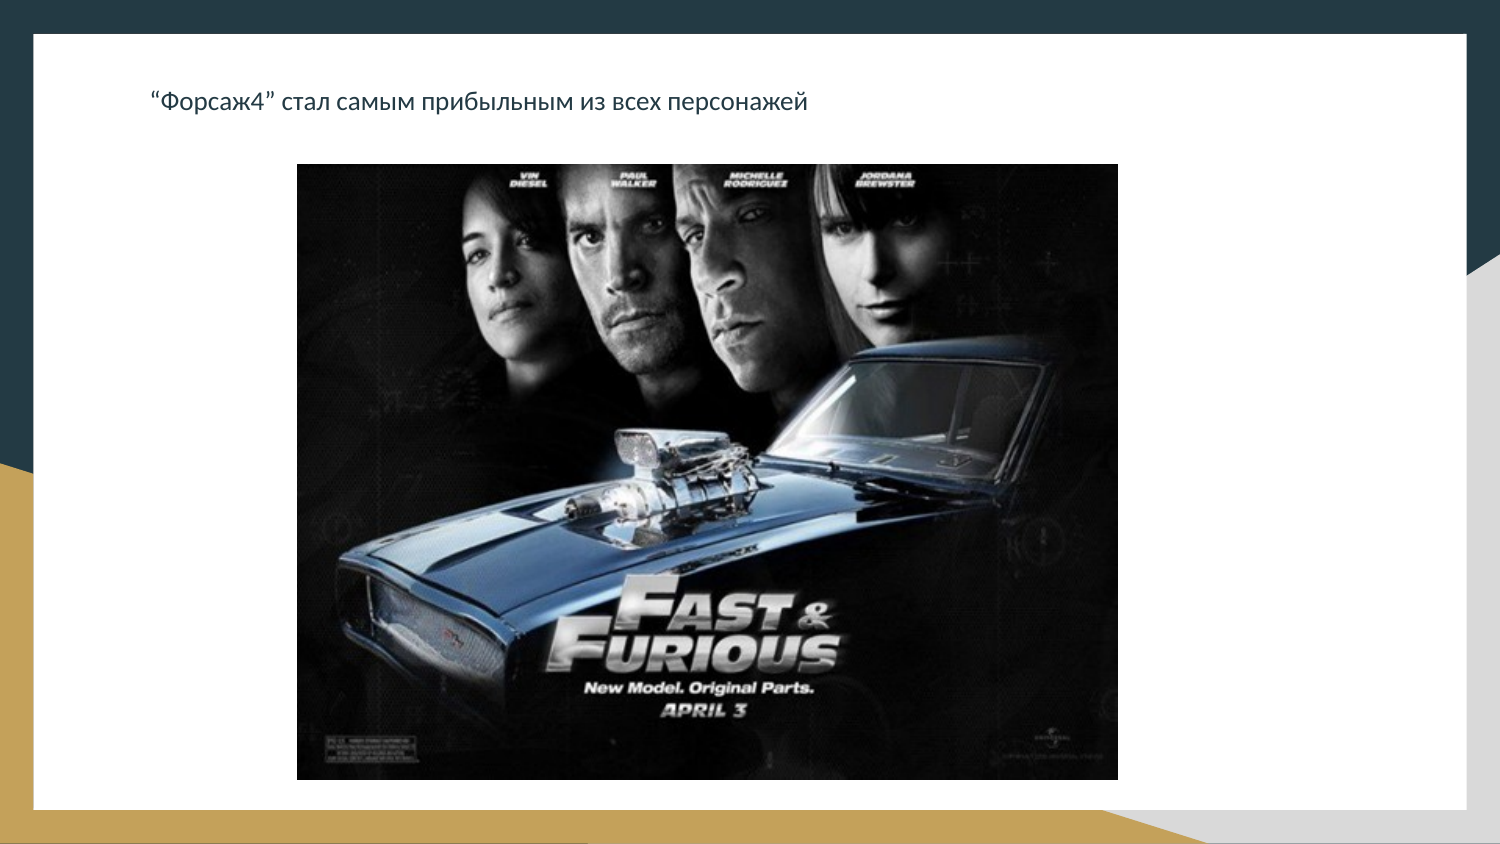

#
“Форсаж4” стал самым прибыльным из всех персонажей